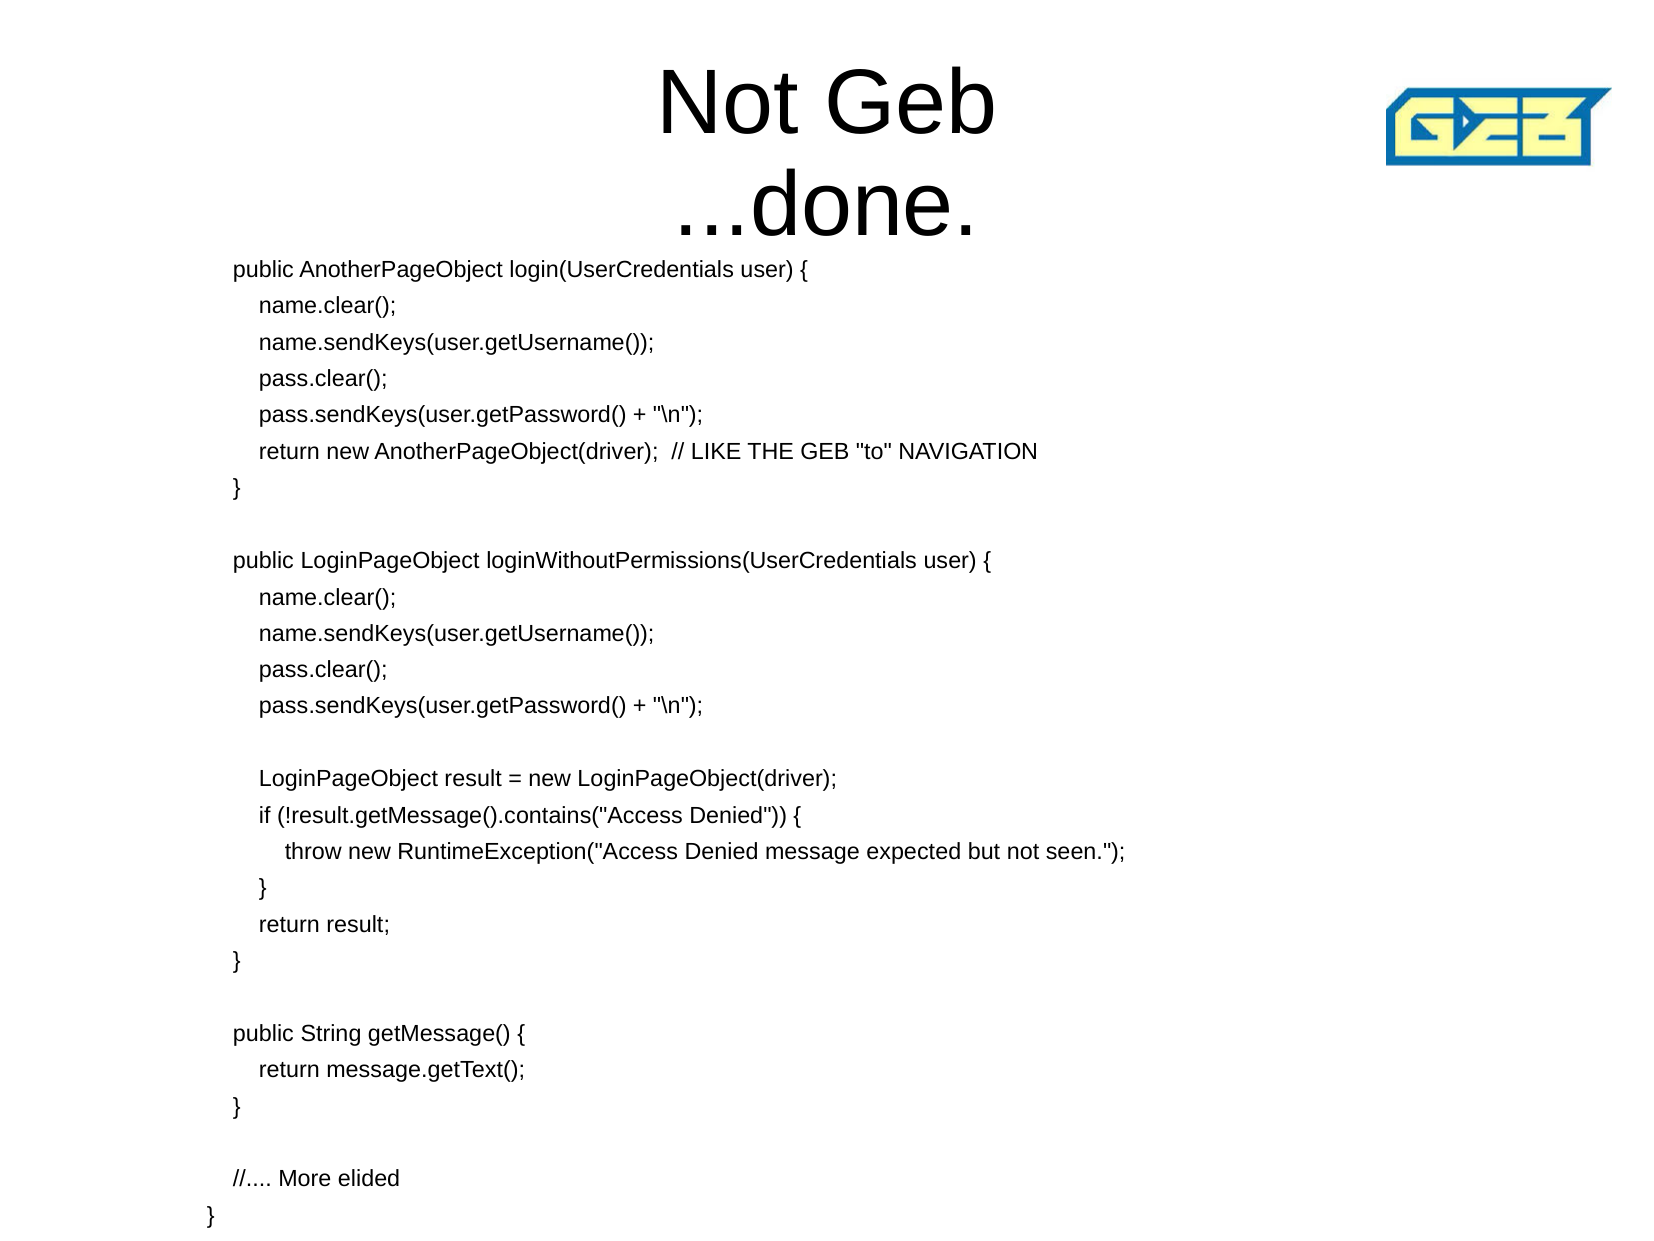

# Not Geb ...done.
 public AnotherPageObject login(UserCredentials user) {
 name.clear();
 name.sendKeys(user.getUsername());
 pass.clear();
 pass.sendKeys(user.getPassword() + "\n");
 return new AnotherPageObject(driver); // LIKE THE GEB "to" NAVIGATION
 }
 public LoginPageObject loginWithoutPermissions(UserCredentials user) {
 name.clear();
 name.sendKeys(user.getUsername());
 pass.clear();
 pass.sendKeys(user.getPassword() + "\n");
 LoginPageObject result = new LoginPageObject(driver);
 if (!result.getMessage().contains("Access Denied")) {
 throw new RuntimeException("Access Denied message expected but not seen.");
 }
 return result;
 }
 public String getMessage() {
 return message.getText();
 }
 //.... More elided
}